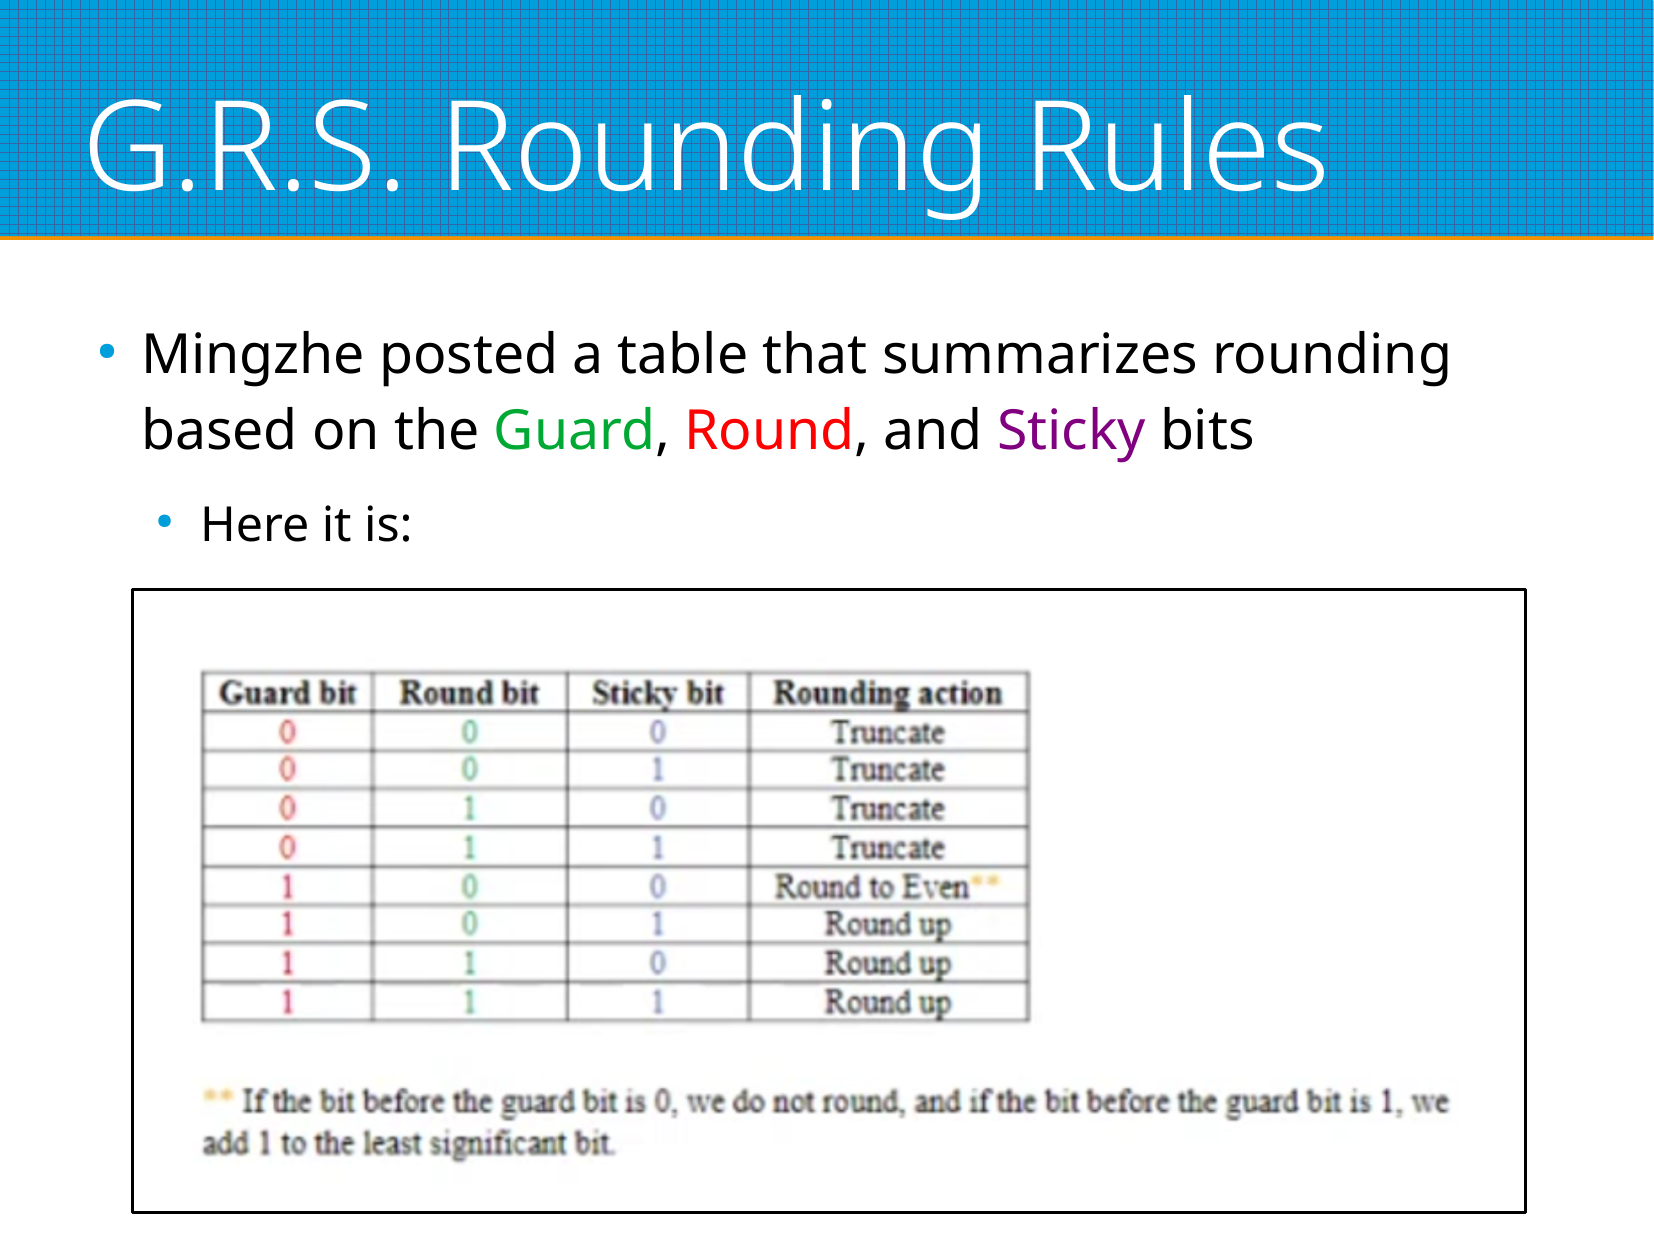

# G.R.S. Rounding Rules
Mingzhe posted a table that summarizes rounding based on the Guard, Round, and Sticky bits
Here it is: